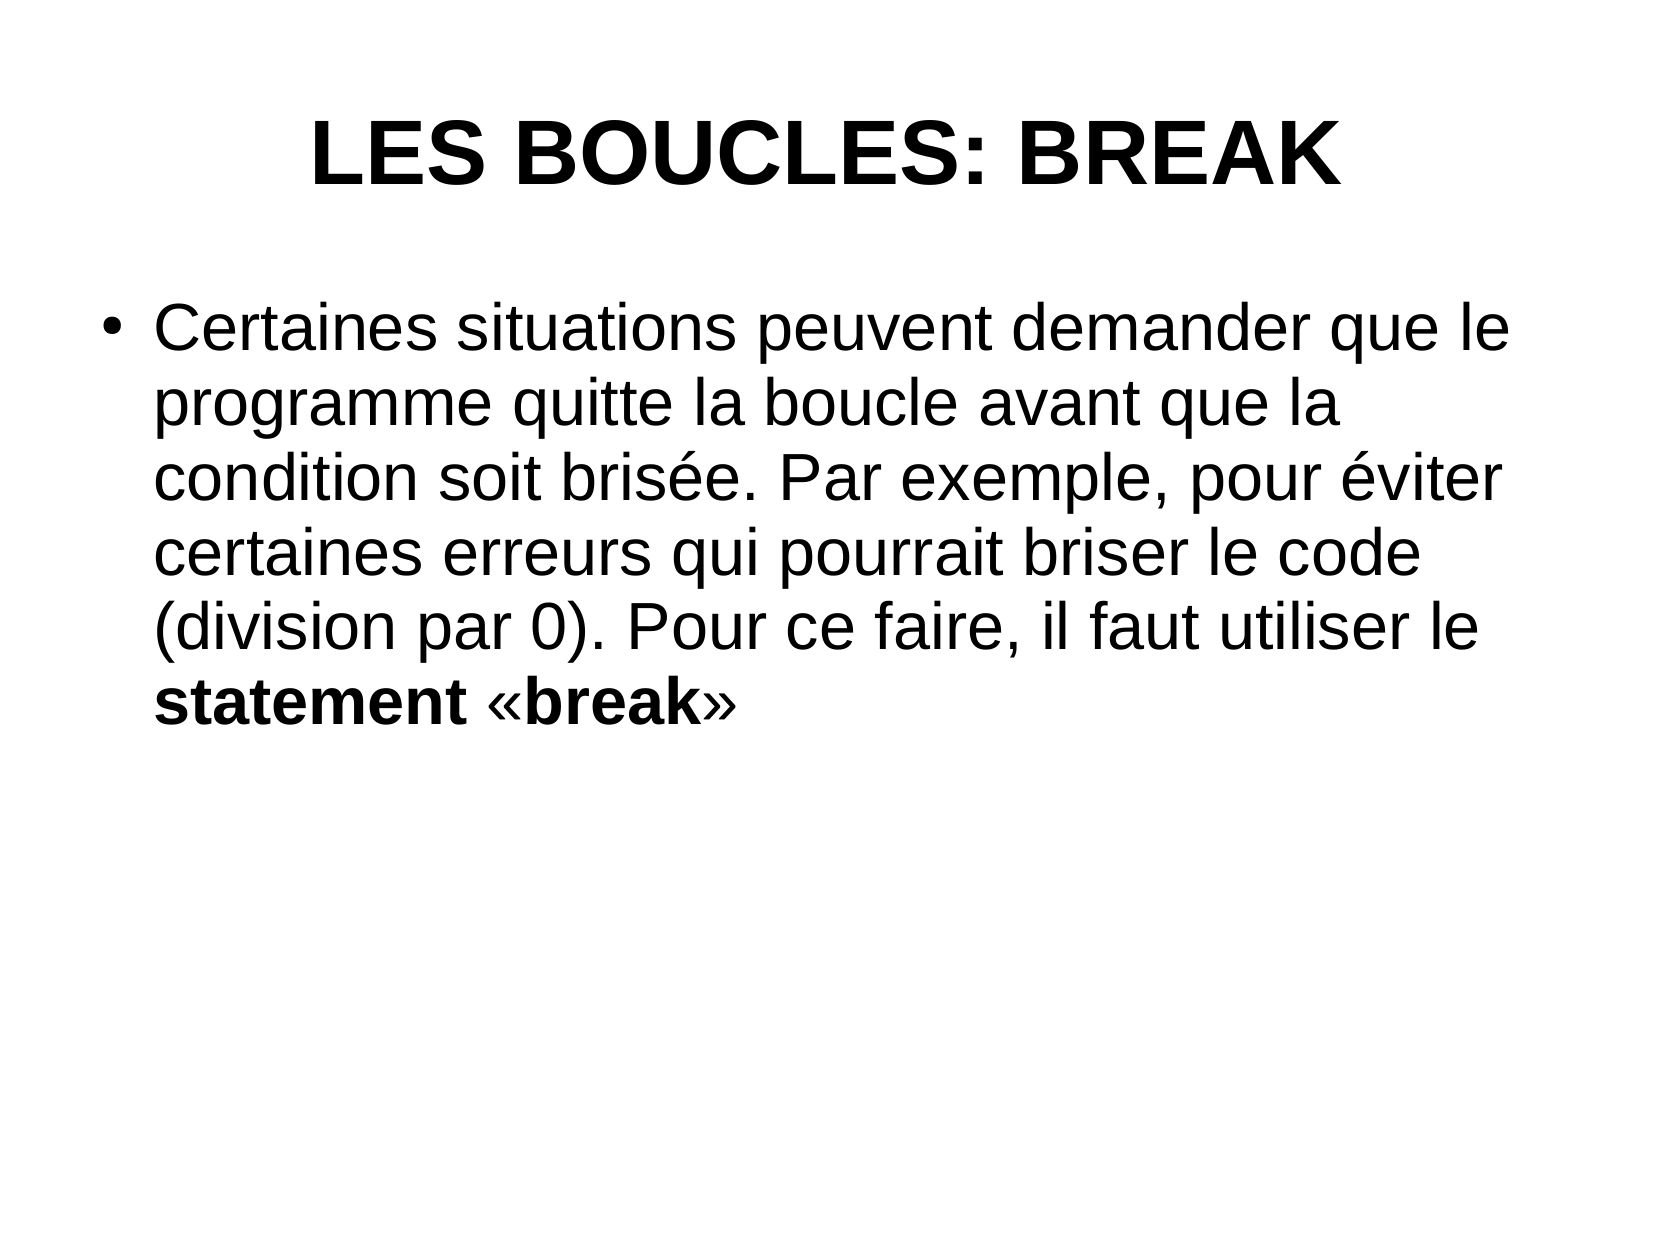

# LES BOUCLES: BREAK
Certaines situations peuvent demander que le programme quitte la boucle avant que la condition soit brisée. Par exemple, pour éviter certaines erreurs qui pourrait briser le code (division par 0). Pour ce faire, il faut utiliser le statement «break»